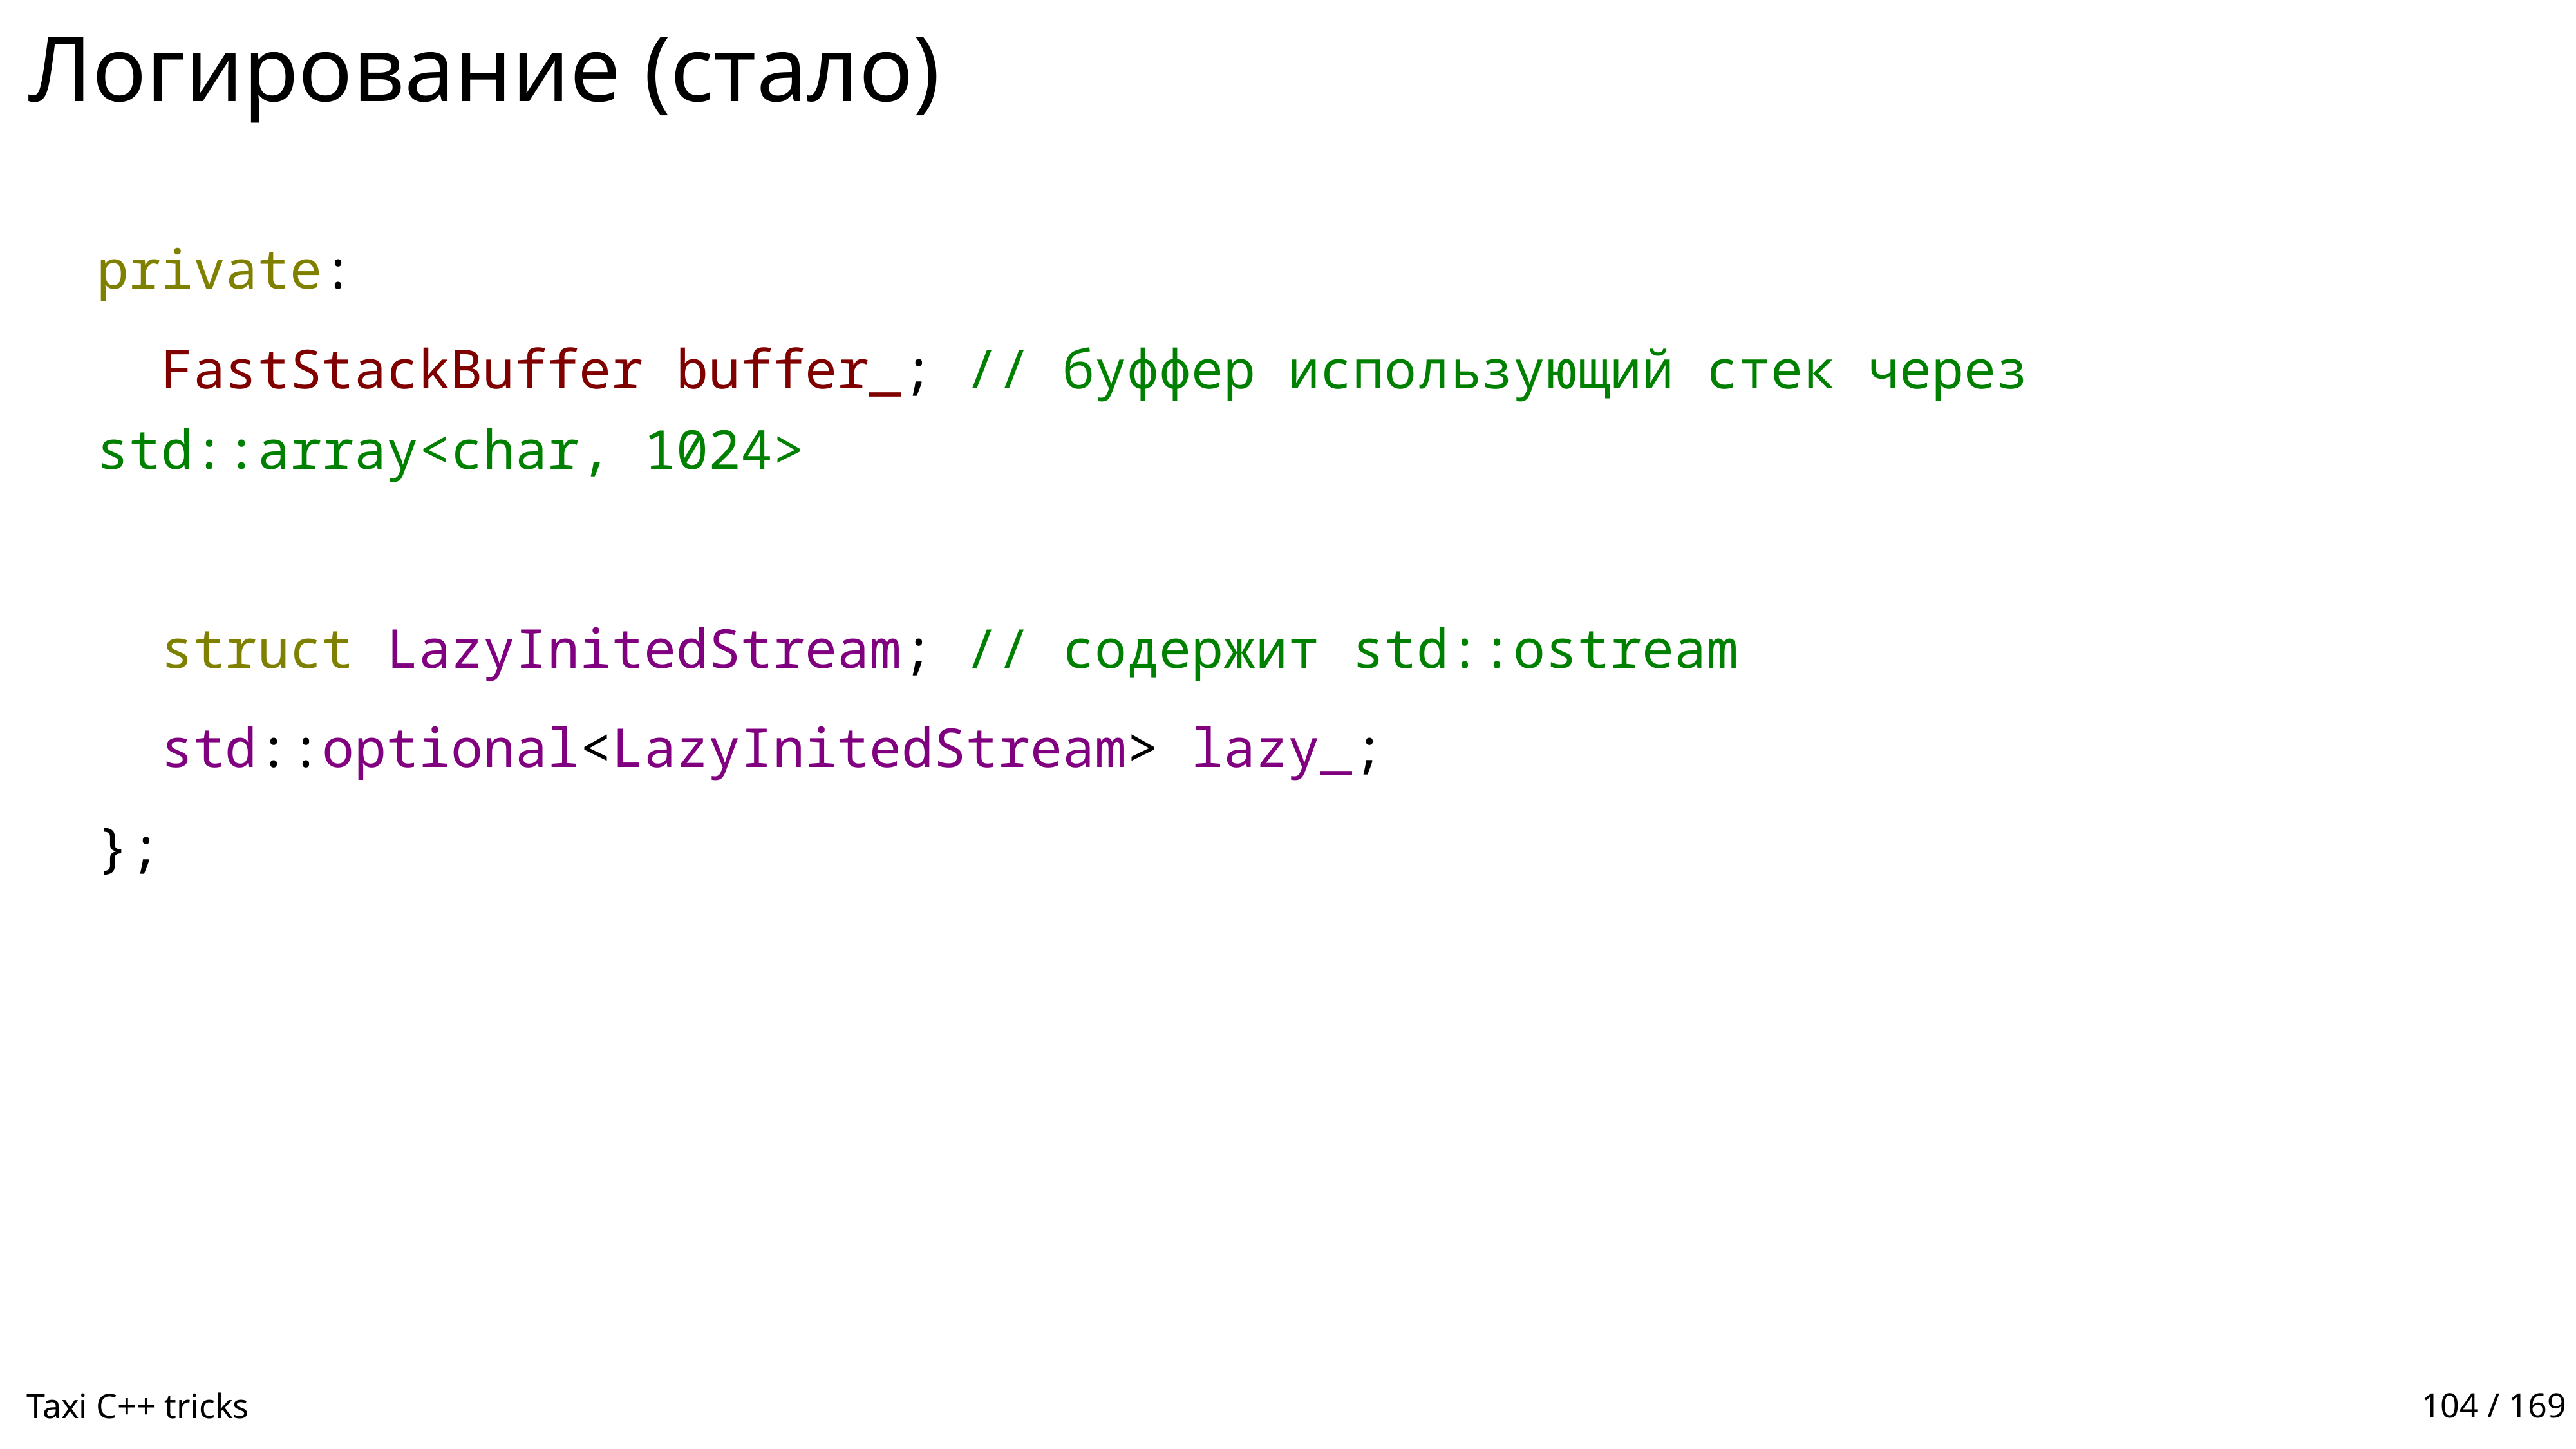

# Логирование (стало)
private:
 FastStackBuffer buffer_; // буффер использующий стек через std::array<char, 1024>
 struct LazyInitedStream; // содержит std::ostream
 std::optional<LazyInitedStream> lazy_;
};
Taxi C++ tricks